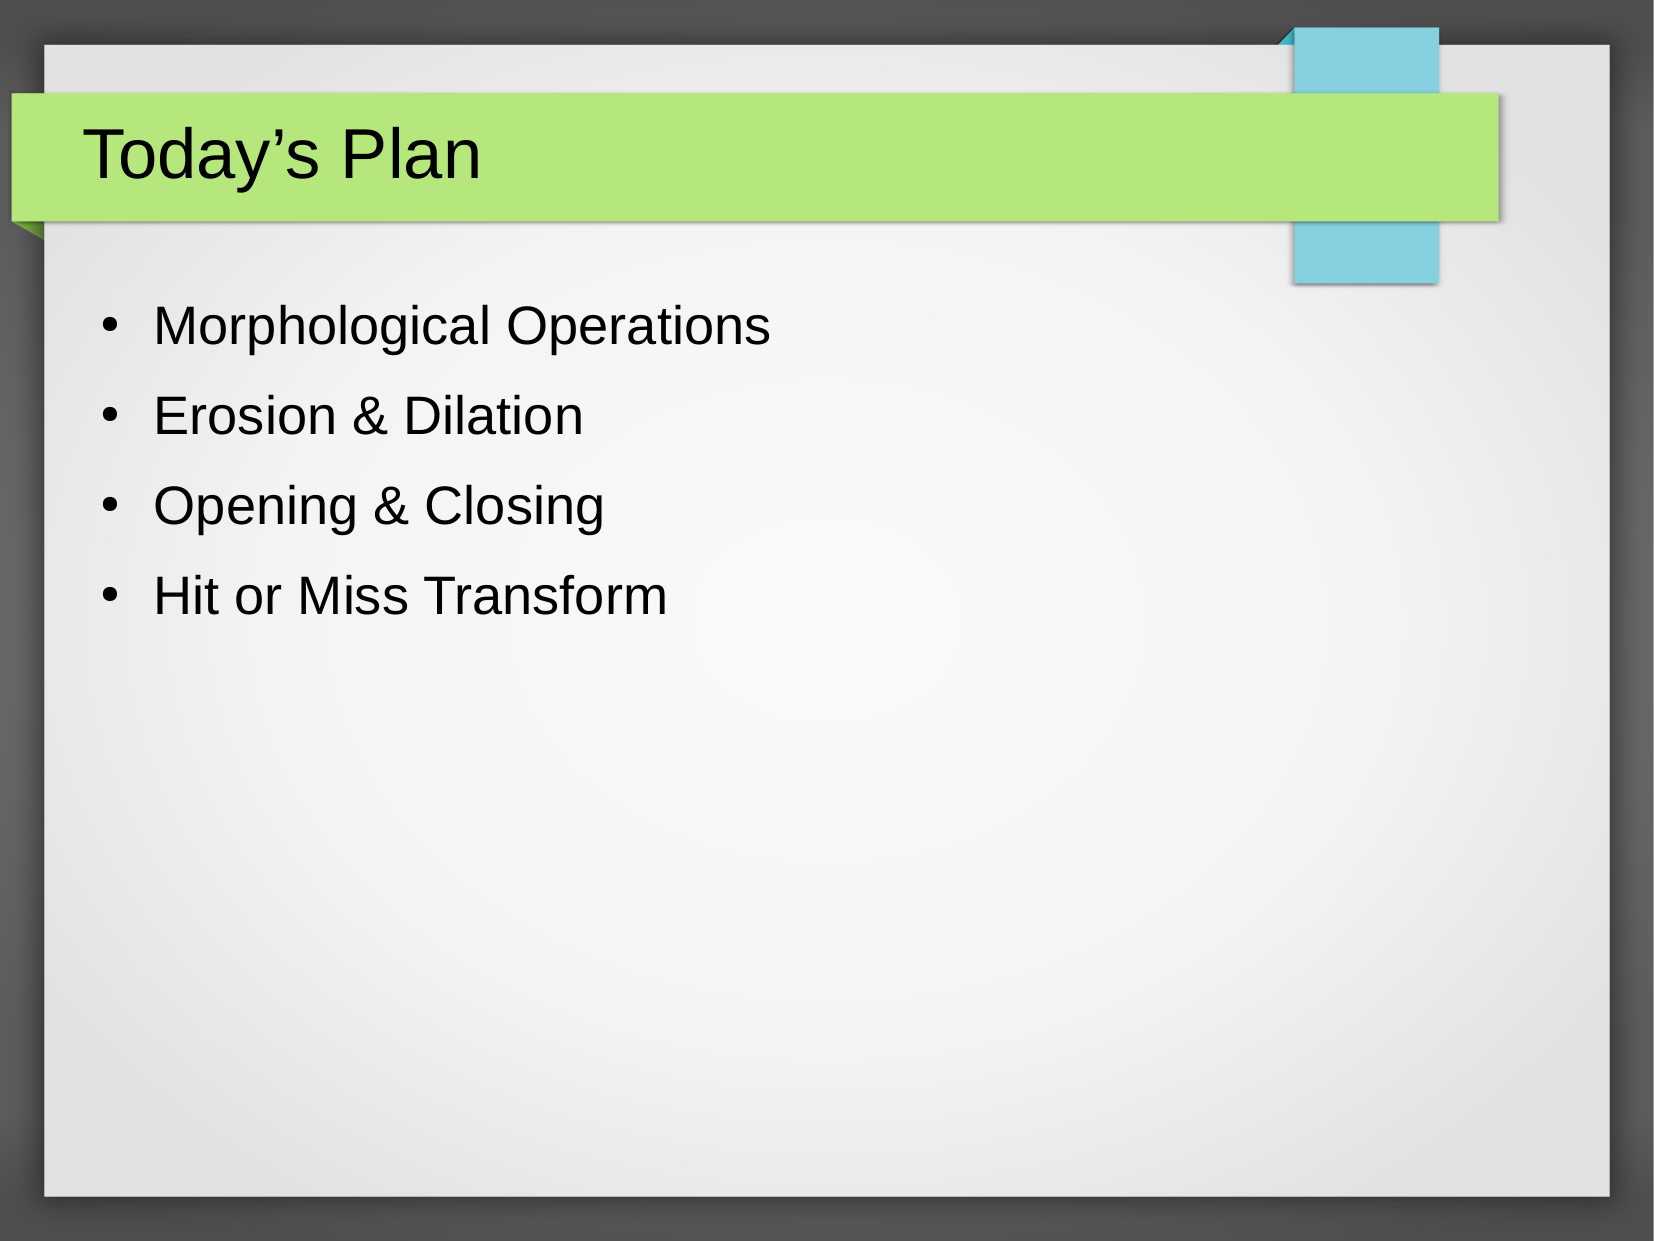

# Today’s Plan
Morphological Operations
Erosion & Dilation
Opening & Closing
Hit or Miss Transform